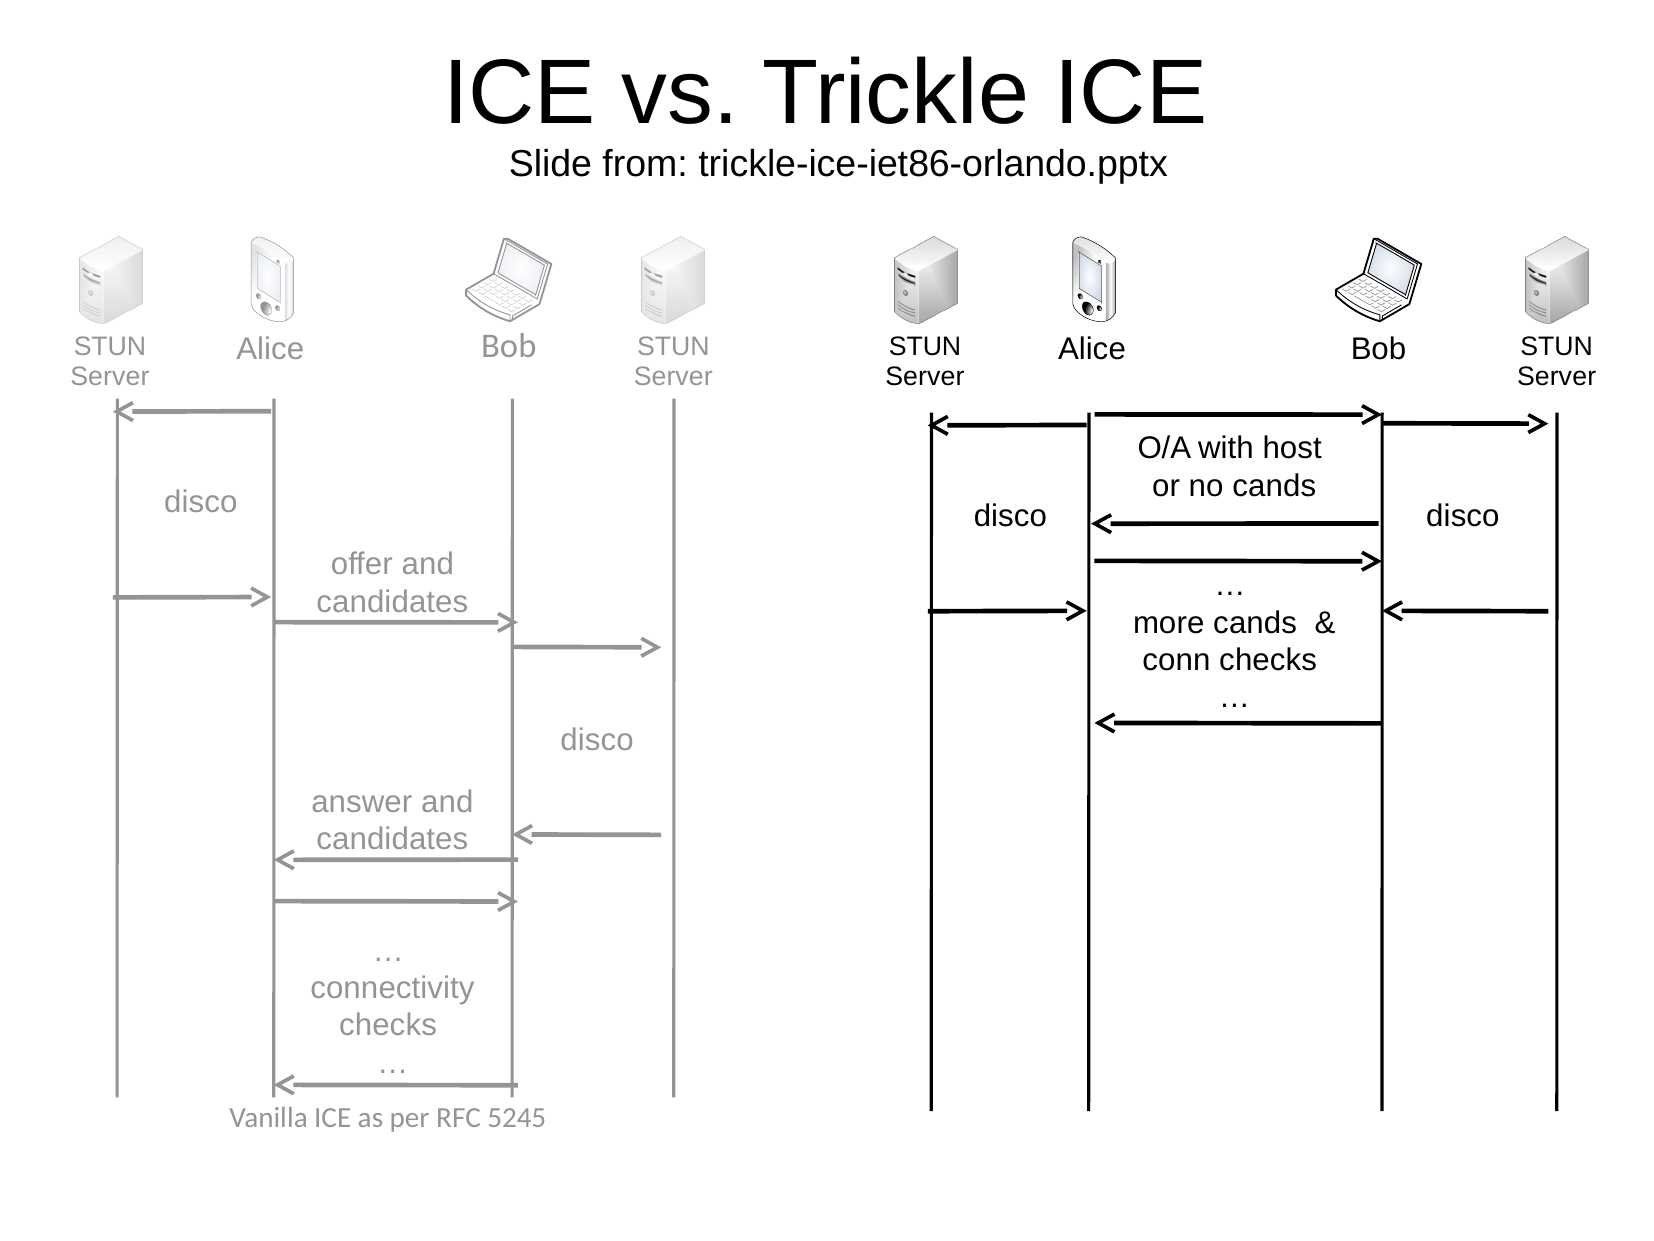

# ICE vs. Trickle ICE Slide from: trickle-ice-iet86-orlando.pptx
STUN
Server
STUN
Server
Alice
Bob
disco
offer and candidates
answer and candidates
…
connectivity checks
…
disco
STUN
Server
STUN
Server
Alice
Bob
disco
O/A with host
or no cands
…
more cands &
conn checks
…
disco
Vanilla ICE as per RFC 5245